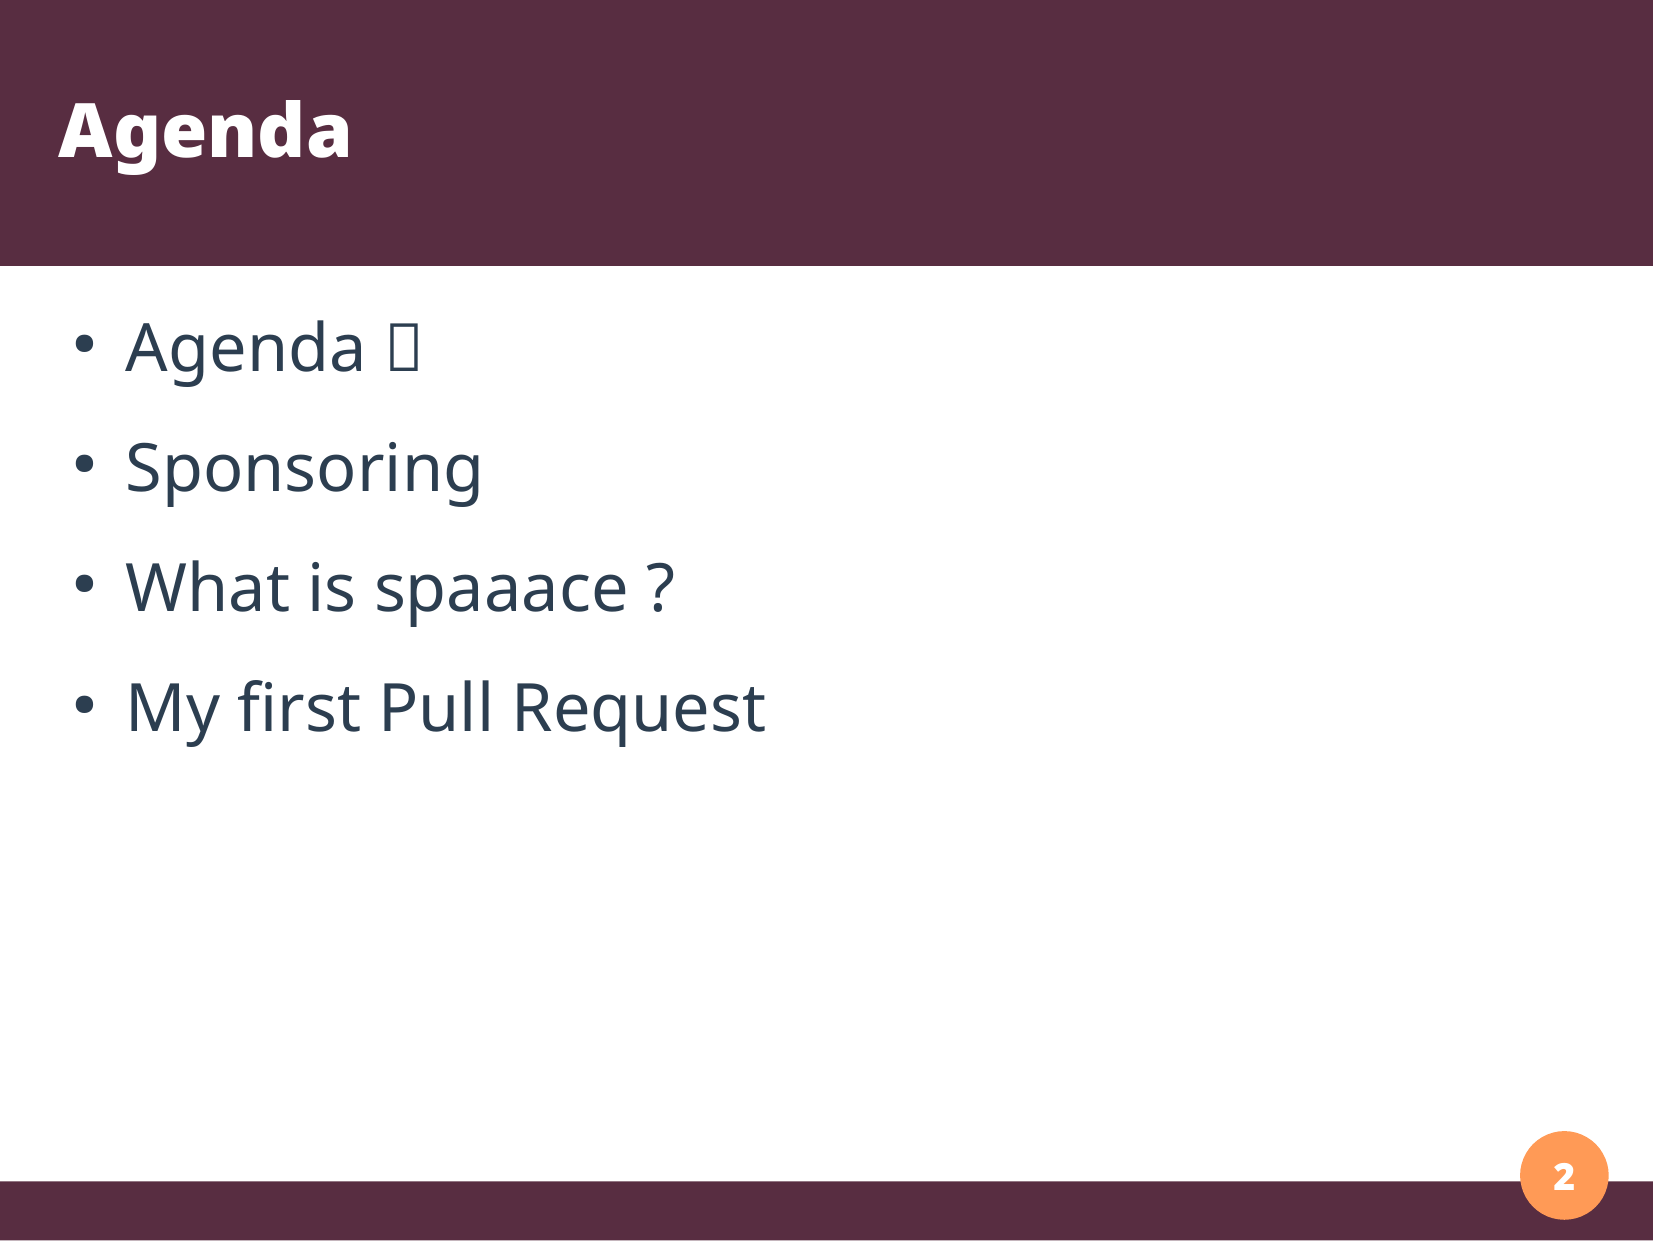

Agenda
# Agenda 📍
Sponsoring
What is spaaace ?
My first Pull Request
2